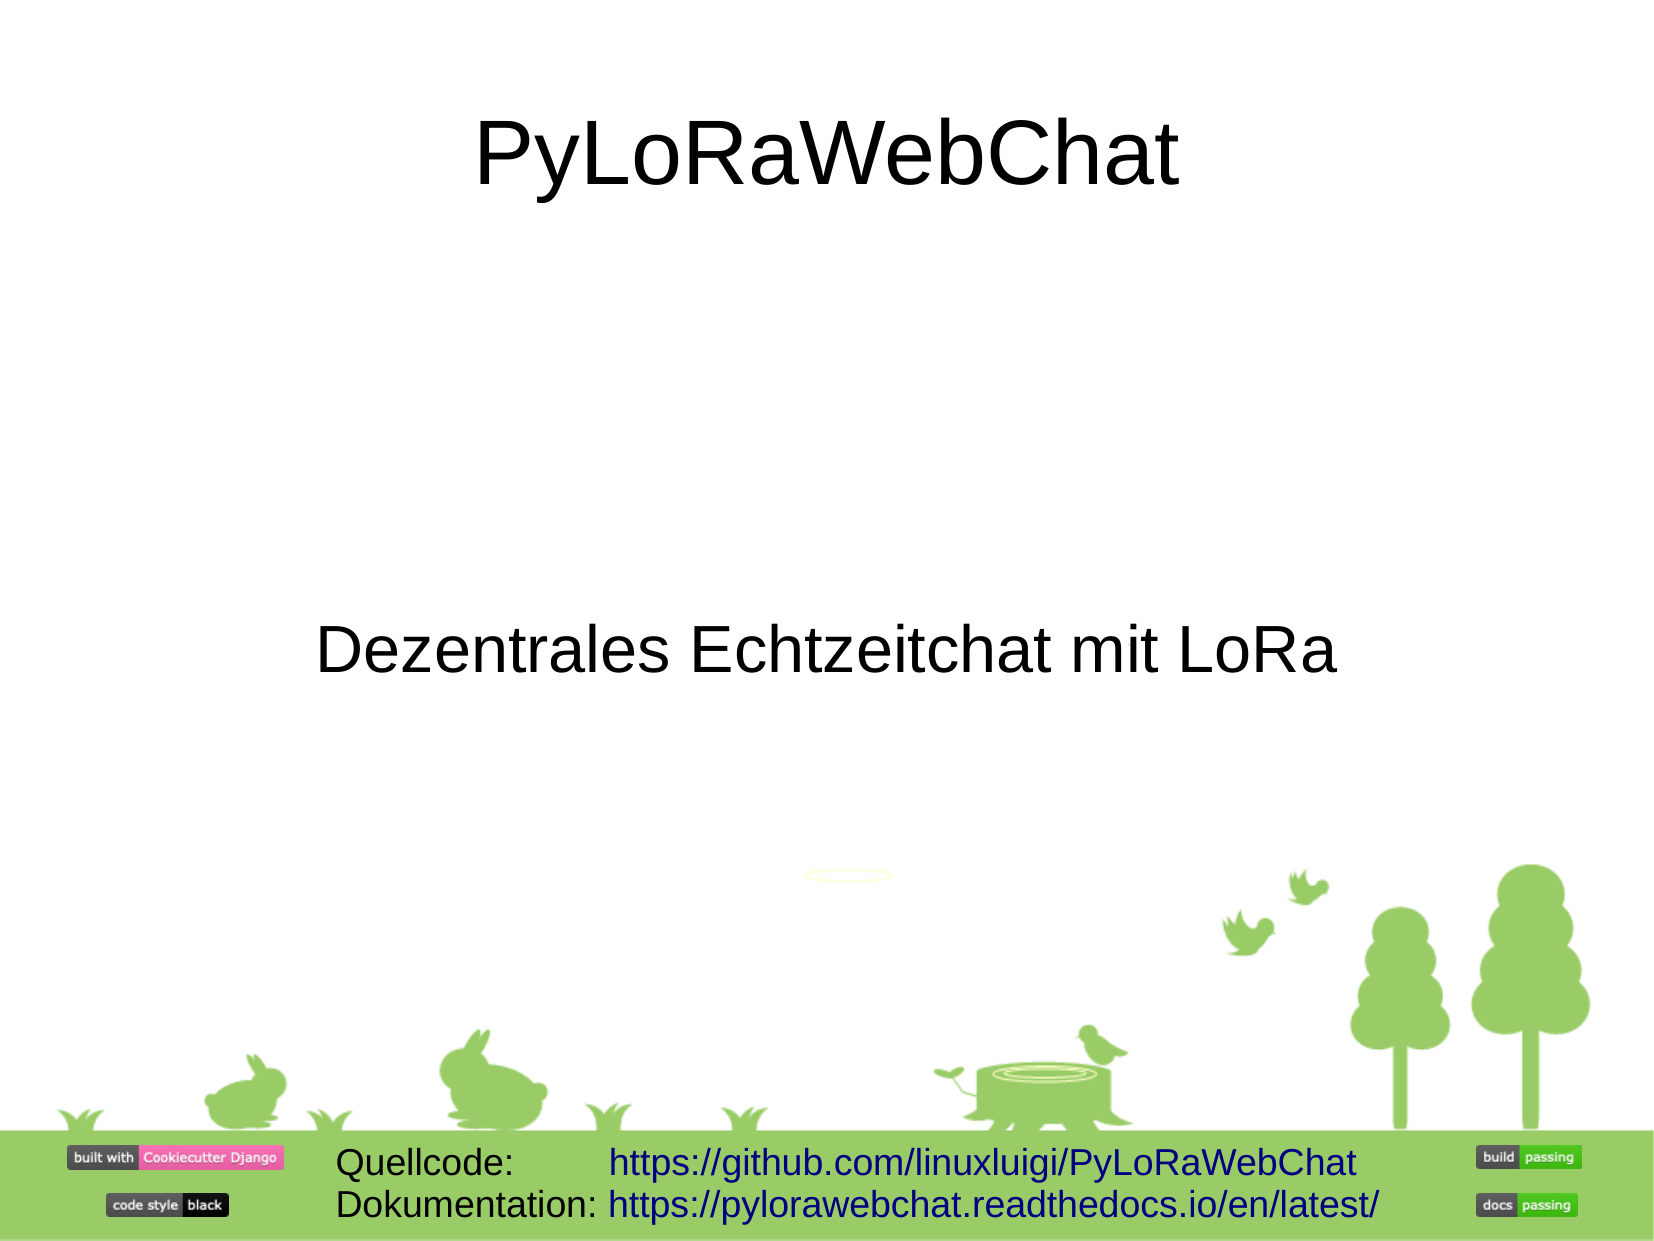

# PyLoRaWebChat
Dezentrales Echtzeitchat mit LoRa
Quellcode: https://github.com/linuxluigi/PyLoRaWebChat
Dokumentation: https://pylorawebchat.readthedocs.io/en/latest/